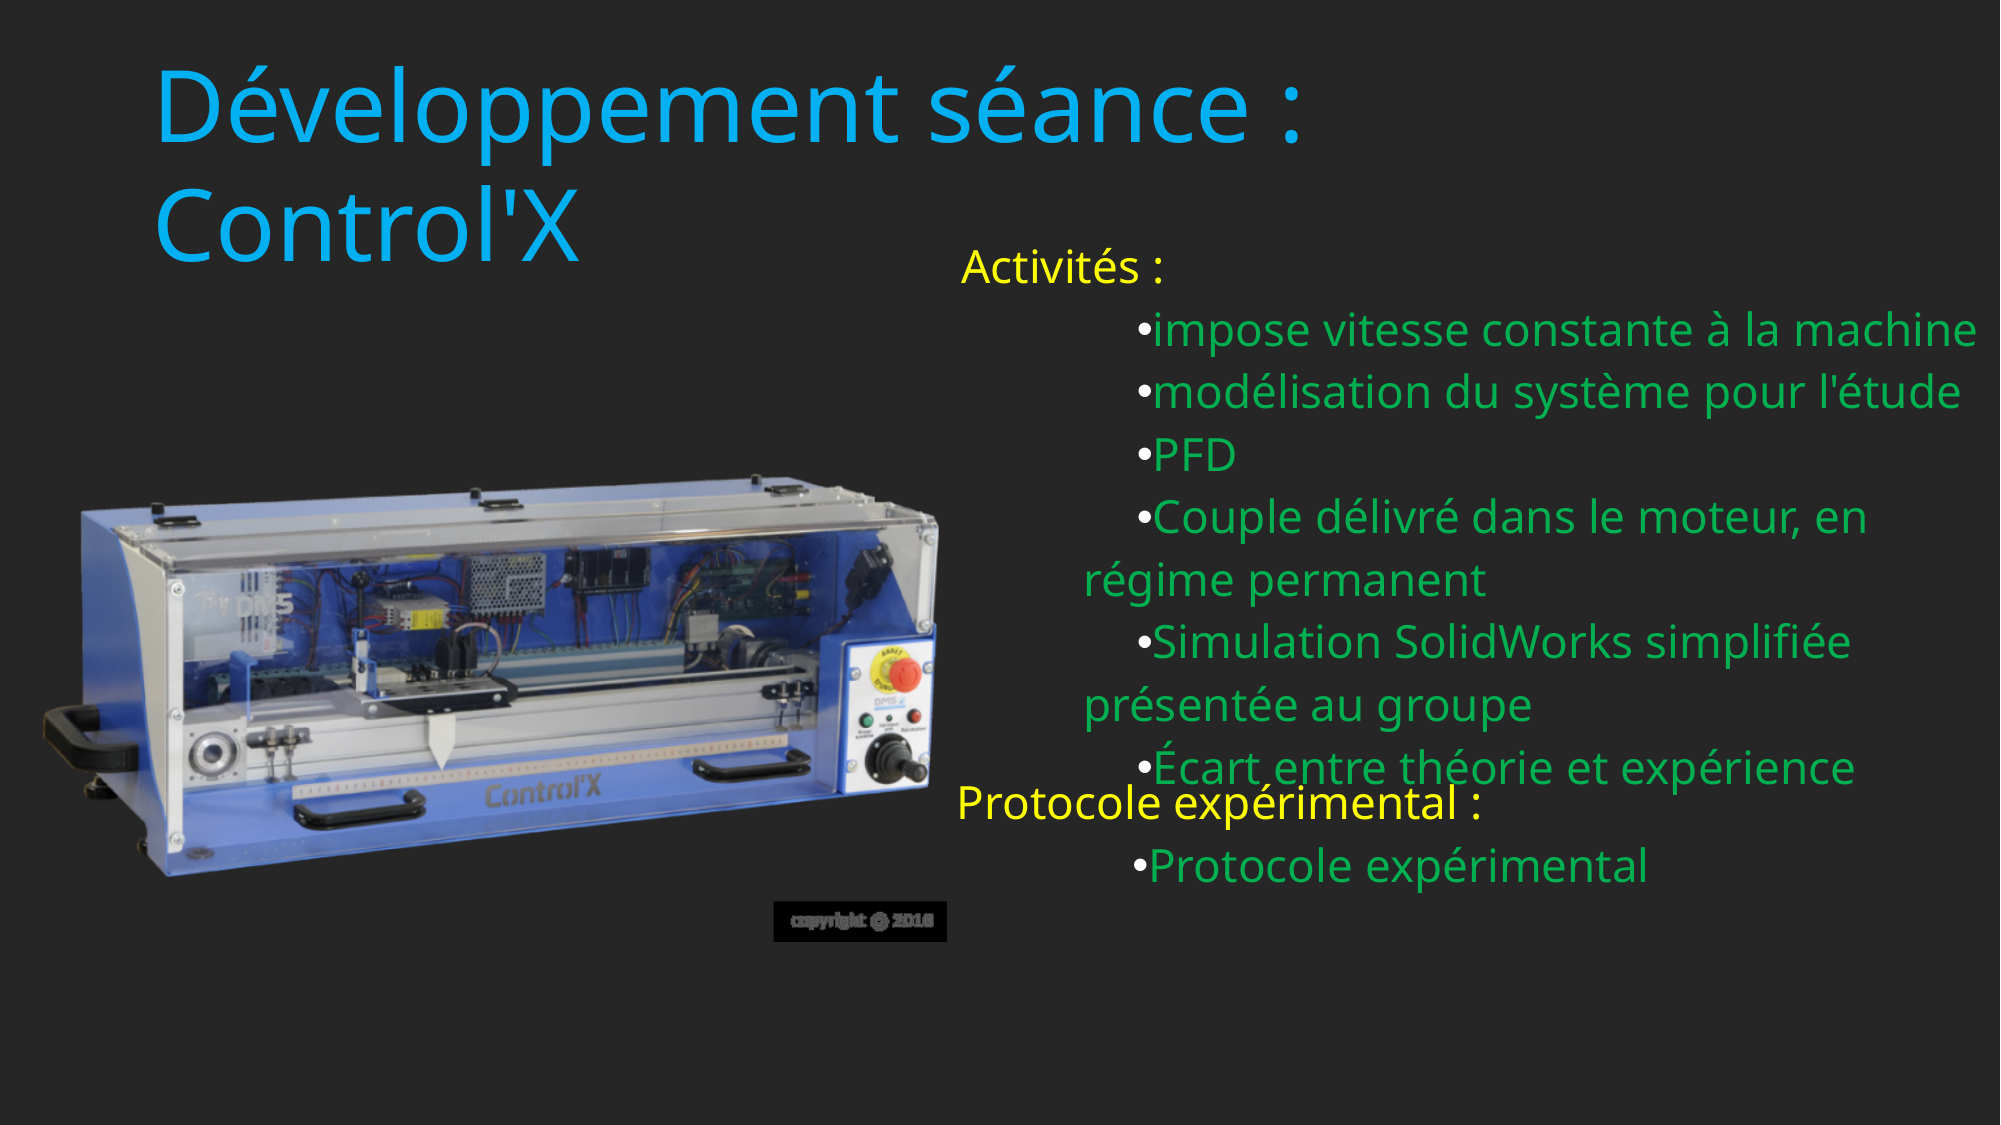

Développement séance :
Control'X
Activités :
impose vitesse constante à la machine
modélisation du système pour l'étude
PFD
Couple délivré dans le moteur, en régime permanent
Simulation SolidWorks simplifiée présentée au groupe
Écart entre théorie et expérience
Protocole expérimental :
Protocole expérimental